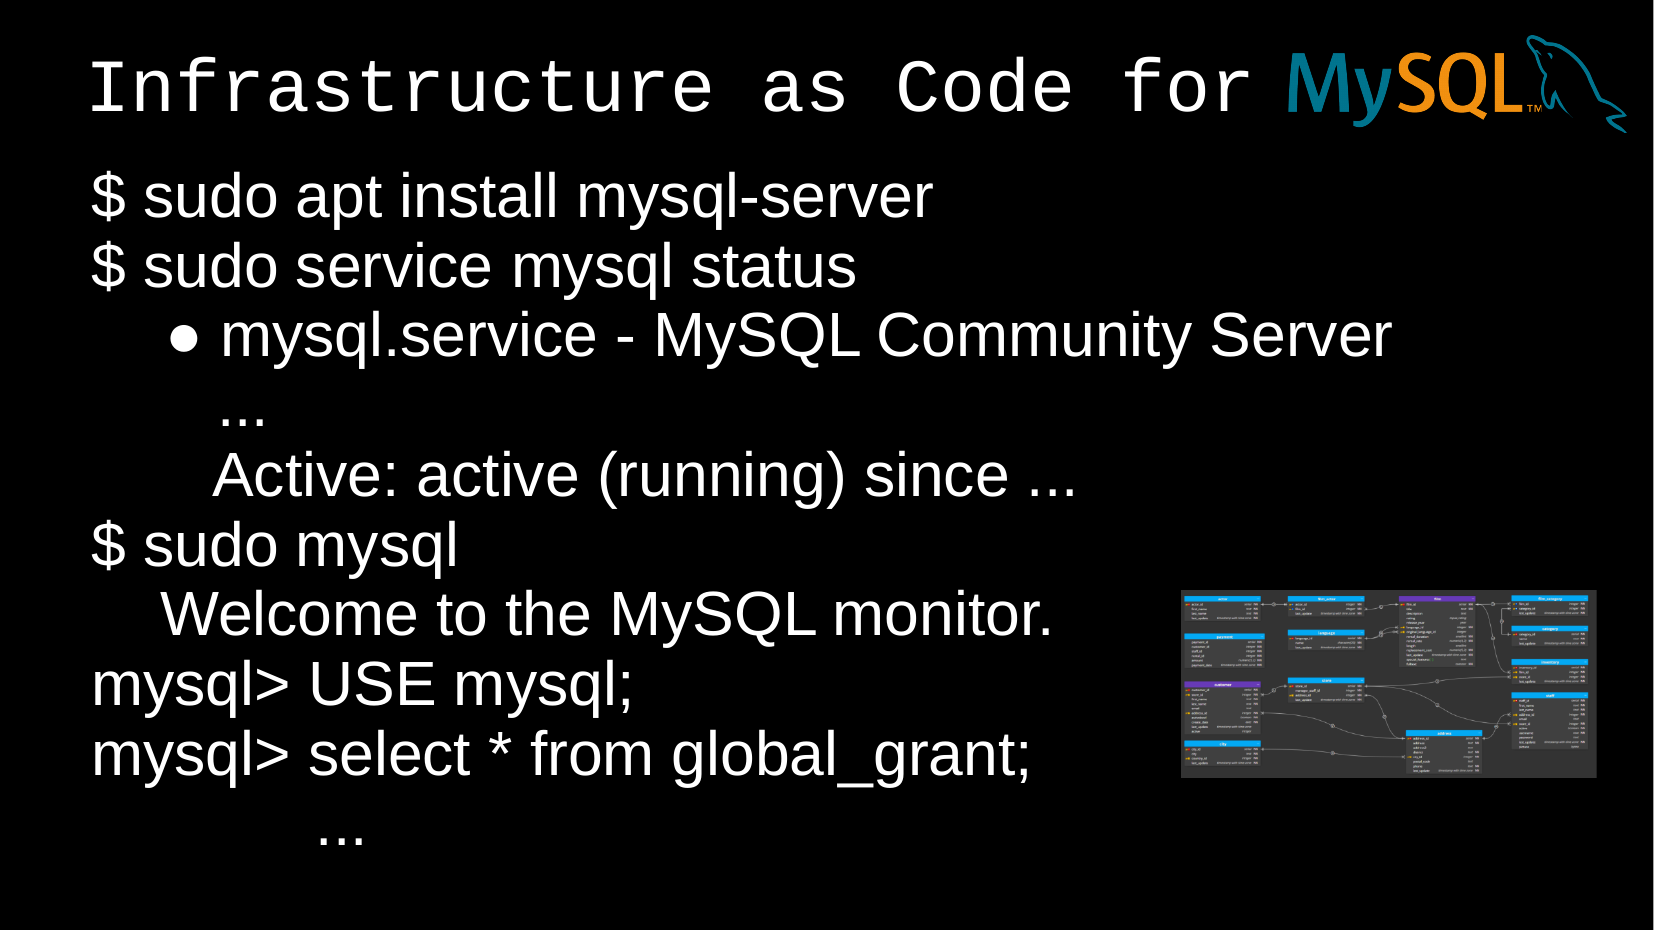

Infrastructure as Code for
$ sudo apt install mysql-server
$ sudo service mysql status
	● mysql.service - MySQL Community Server
 	 ...
 Active: active (running) since ...
$ sudo mysql
 Welcome to the MySQL monitor.
mysql> USE mysql;
mysql> select * from global_grant;
 ...